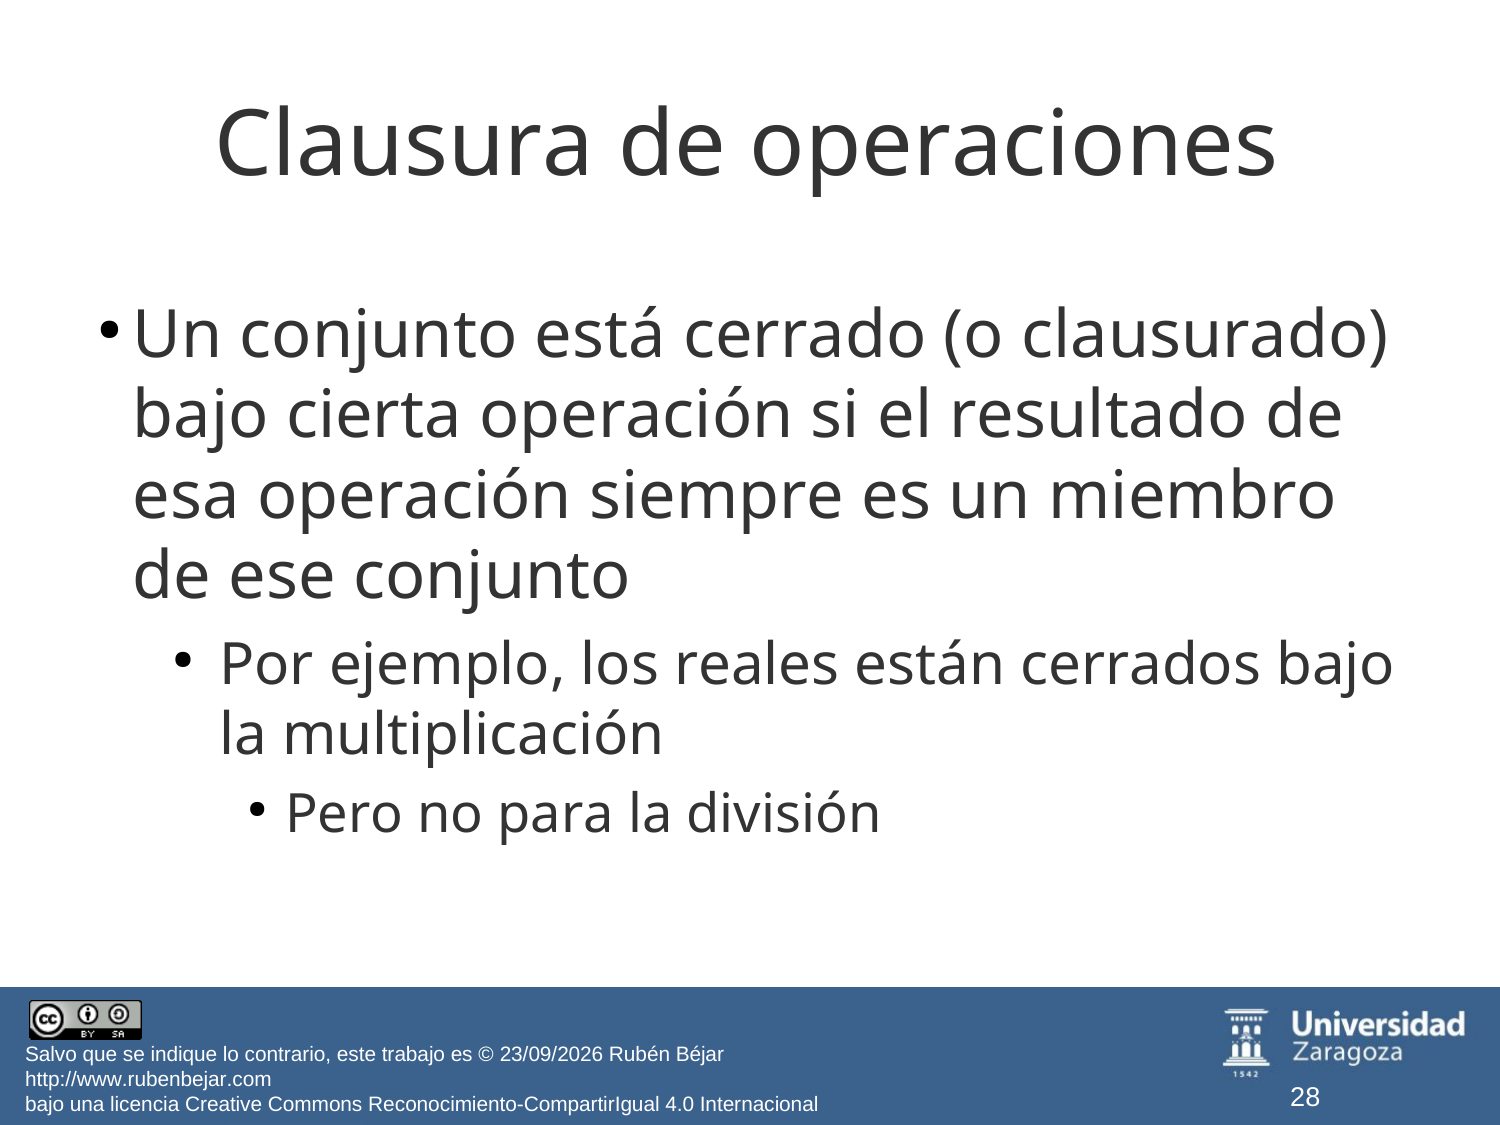

# Clausura de operaciones
Un conjunto está cerrado (o clausurado) bajo cierta operación si el resultado de esa operación siempre es un miembro de ese conjunto
Por ejemplo, los reales están cerrados bajo la multiplicación
Pero no para la división